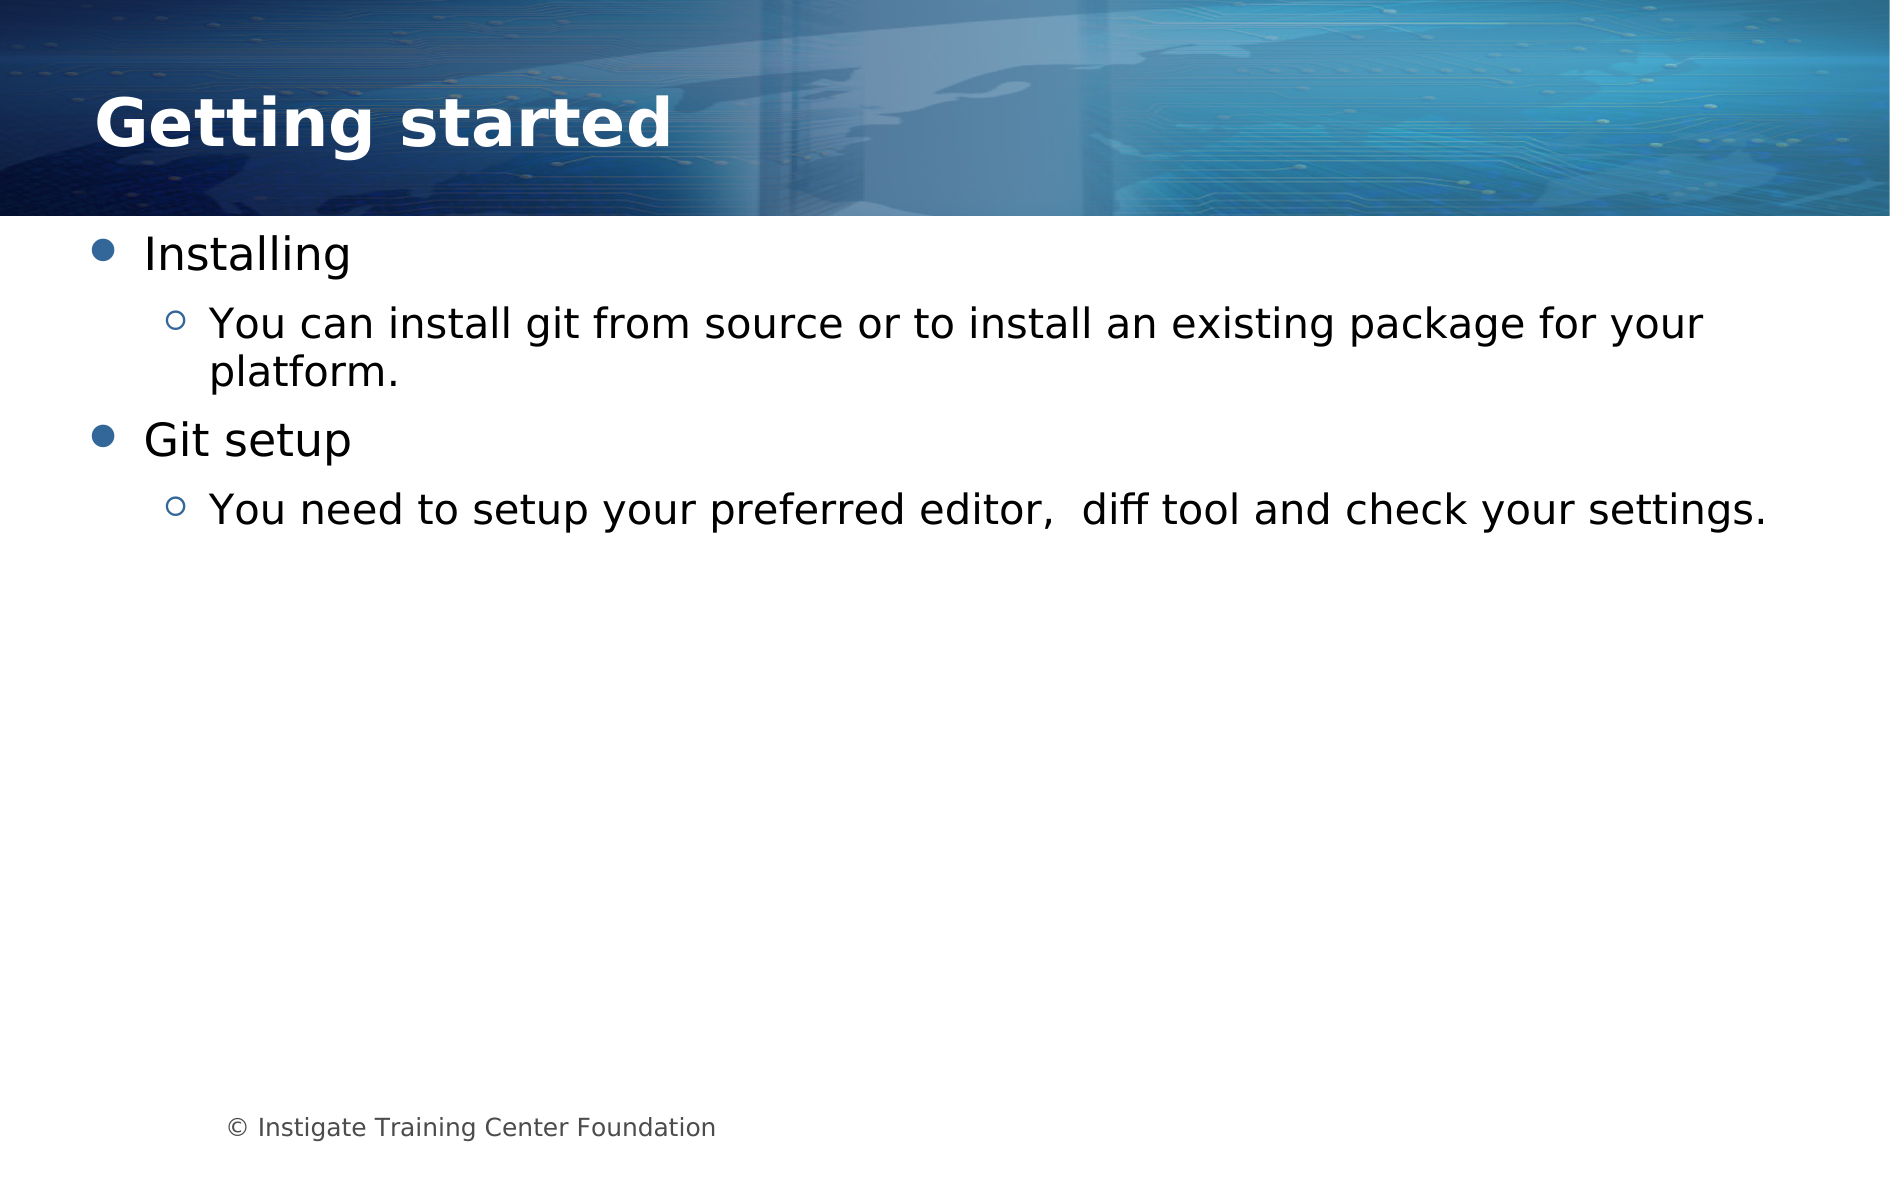

# Getting started
Installing
You can install git from source or to install an existing package for your platform.
Git setup
You need to setup your preferred editor, diff tool and check your settings.